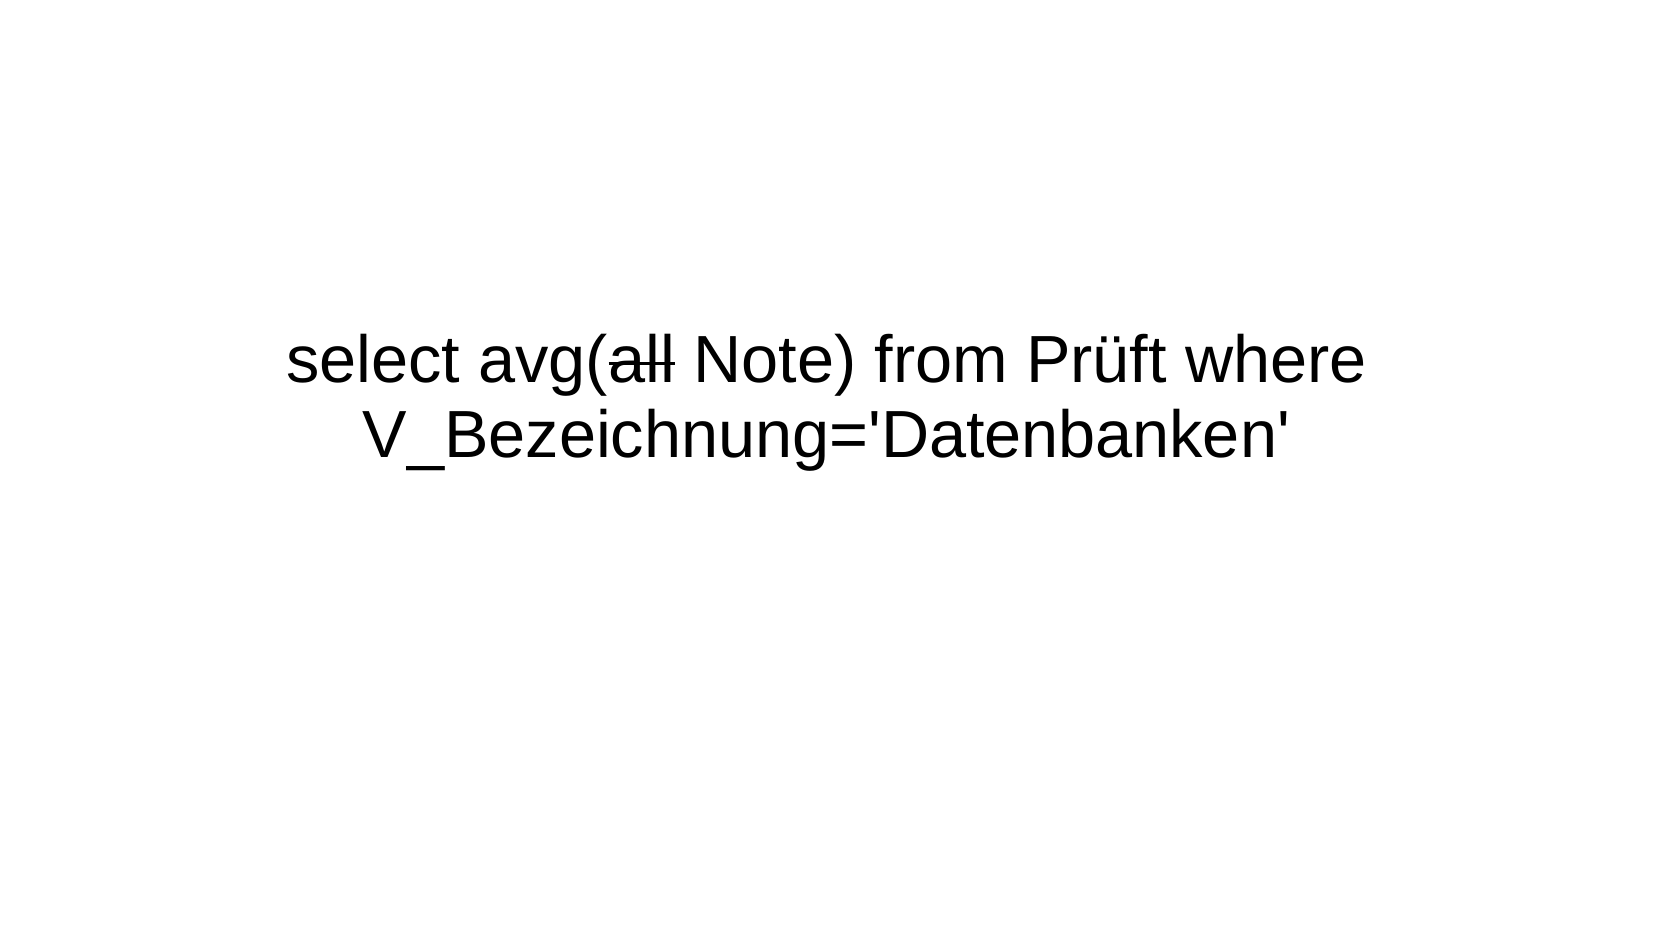

# select avg(all Note) from Prüft where V_Bezeichnung='Datenbanken'